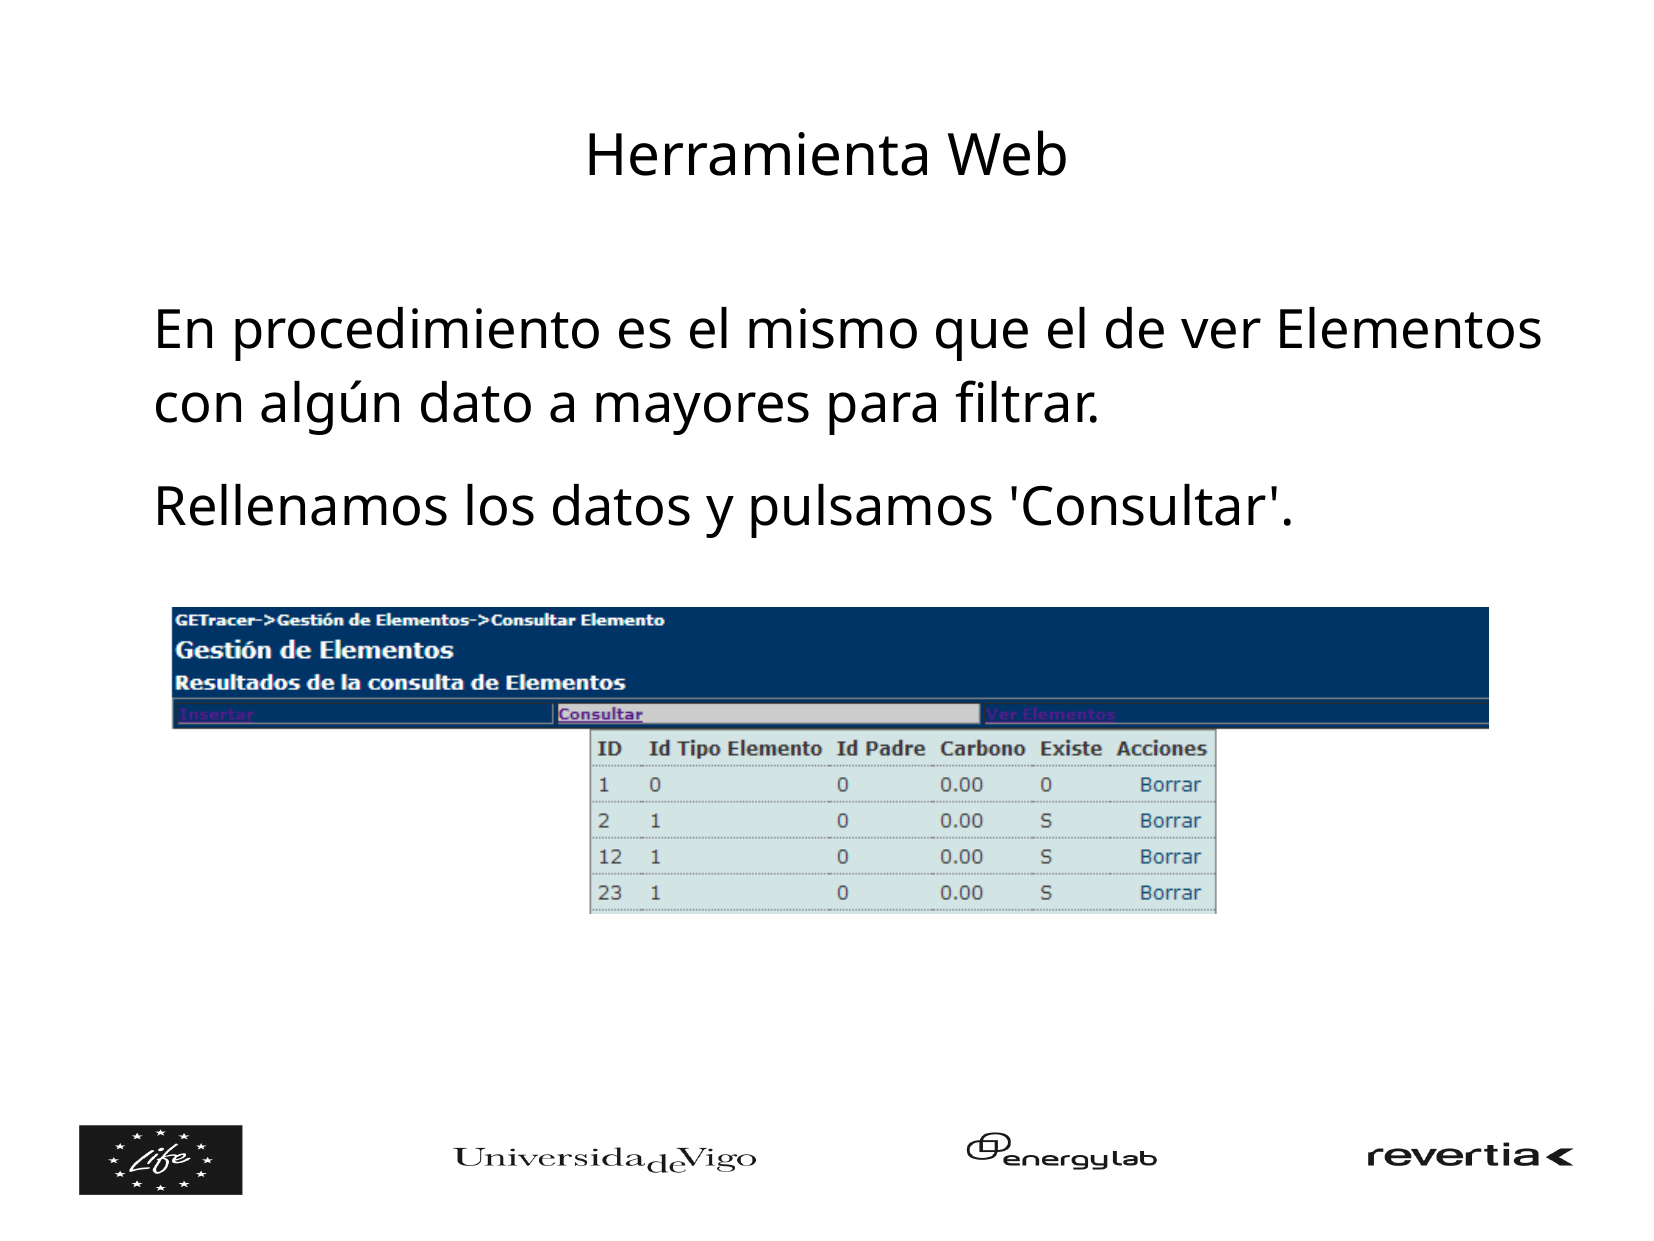

# Herramienta Web
En procedimiento es el mismo que el de ver Elementos con algún dato a mayores para filtrar.
Rellenamos los datos y pulsamos 'Consultar'.